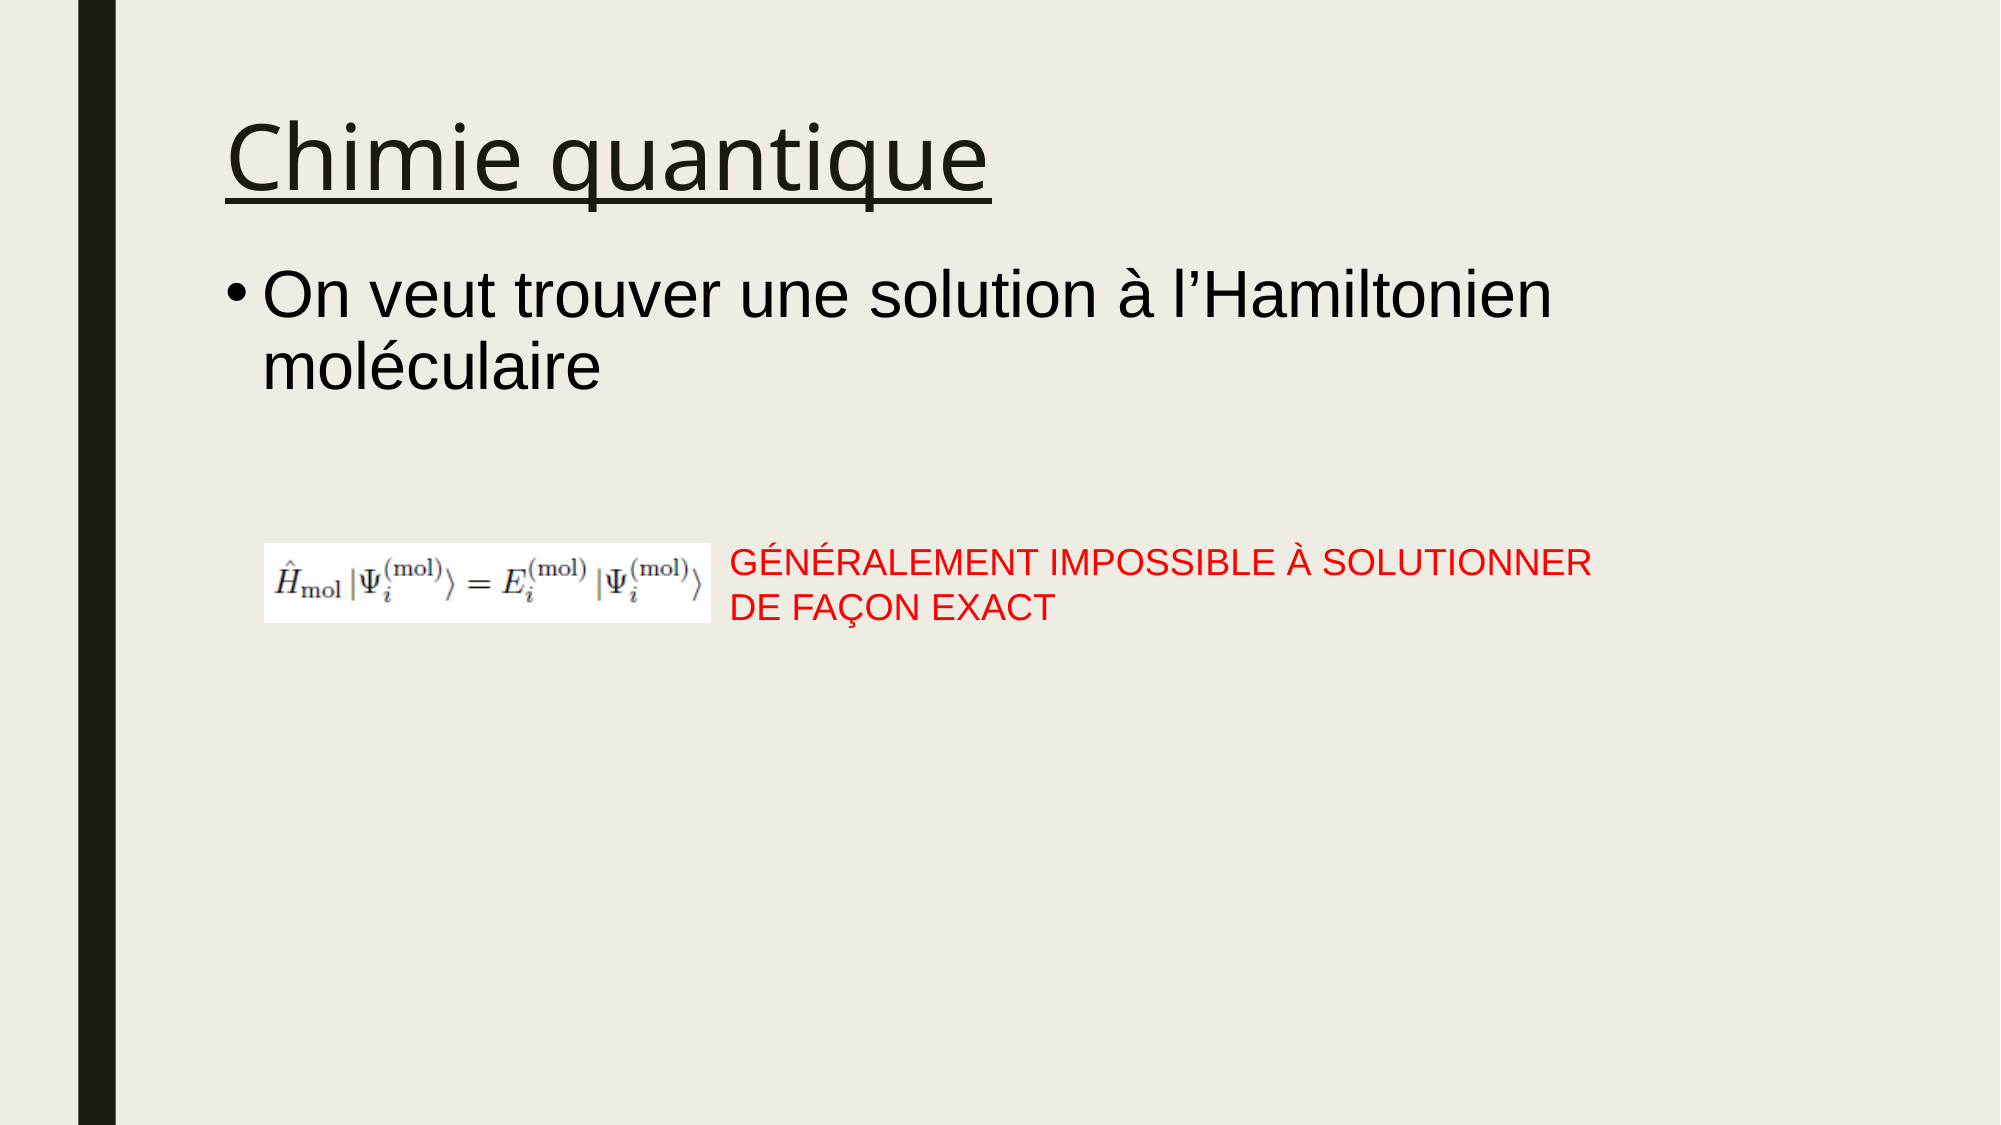

Chimie quantique
# On veut trouver une solution à l’Hamiltonien moléculaire
GÉNÉRALEMENT IMPOSSIBLE À SOLUTIONNER
DE FAÇON EXACT